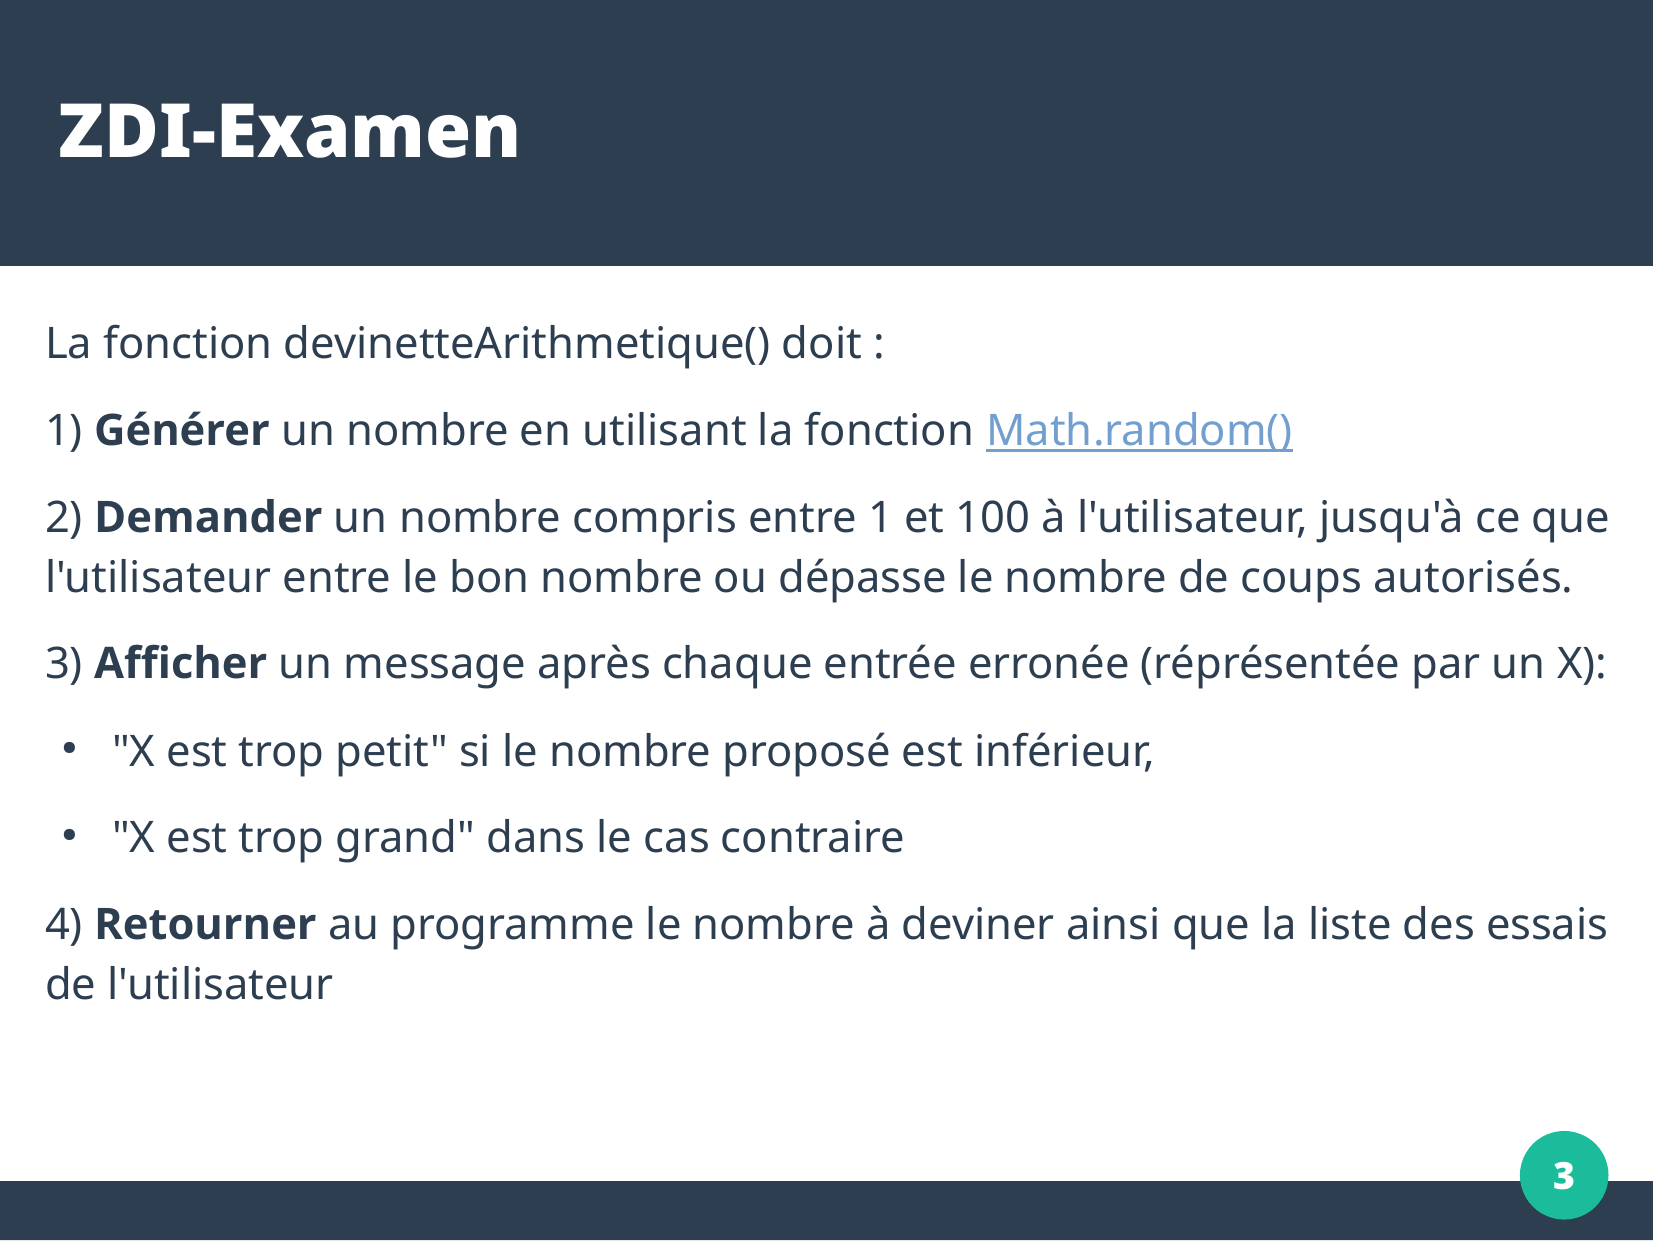

# ZDI-Examen
La fonction devinetteArithmetique() doit :
1) Générer un nombre en utilisant la fonction Math.random()
2) Demander un nombre compris entre 1 et 100 à l'utilisateur, jusqu'à ce que l'utilisateur entre le bon nombre ou dépasse le nombre de coups autorisés.
3) Afficher un message après chaque entrée erronée (réprésentée par un X):
"X est trop petit" si le nombre proposé est inférieur,
"X est trop grand" dans le cas contraire
4) Retourner au programme le nombre à deviner ainsi que la liste des essais de l'utilisateur
3